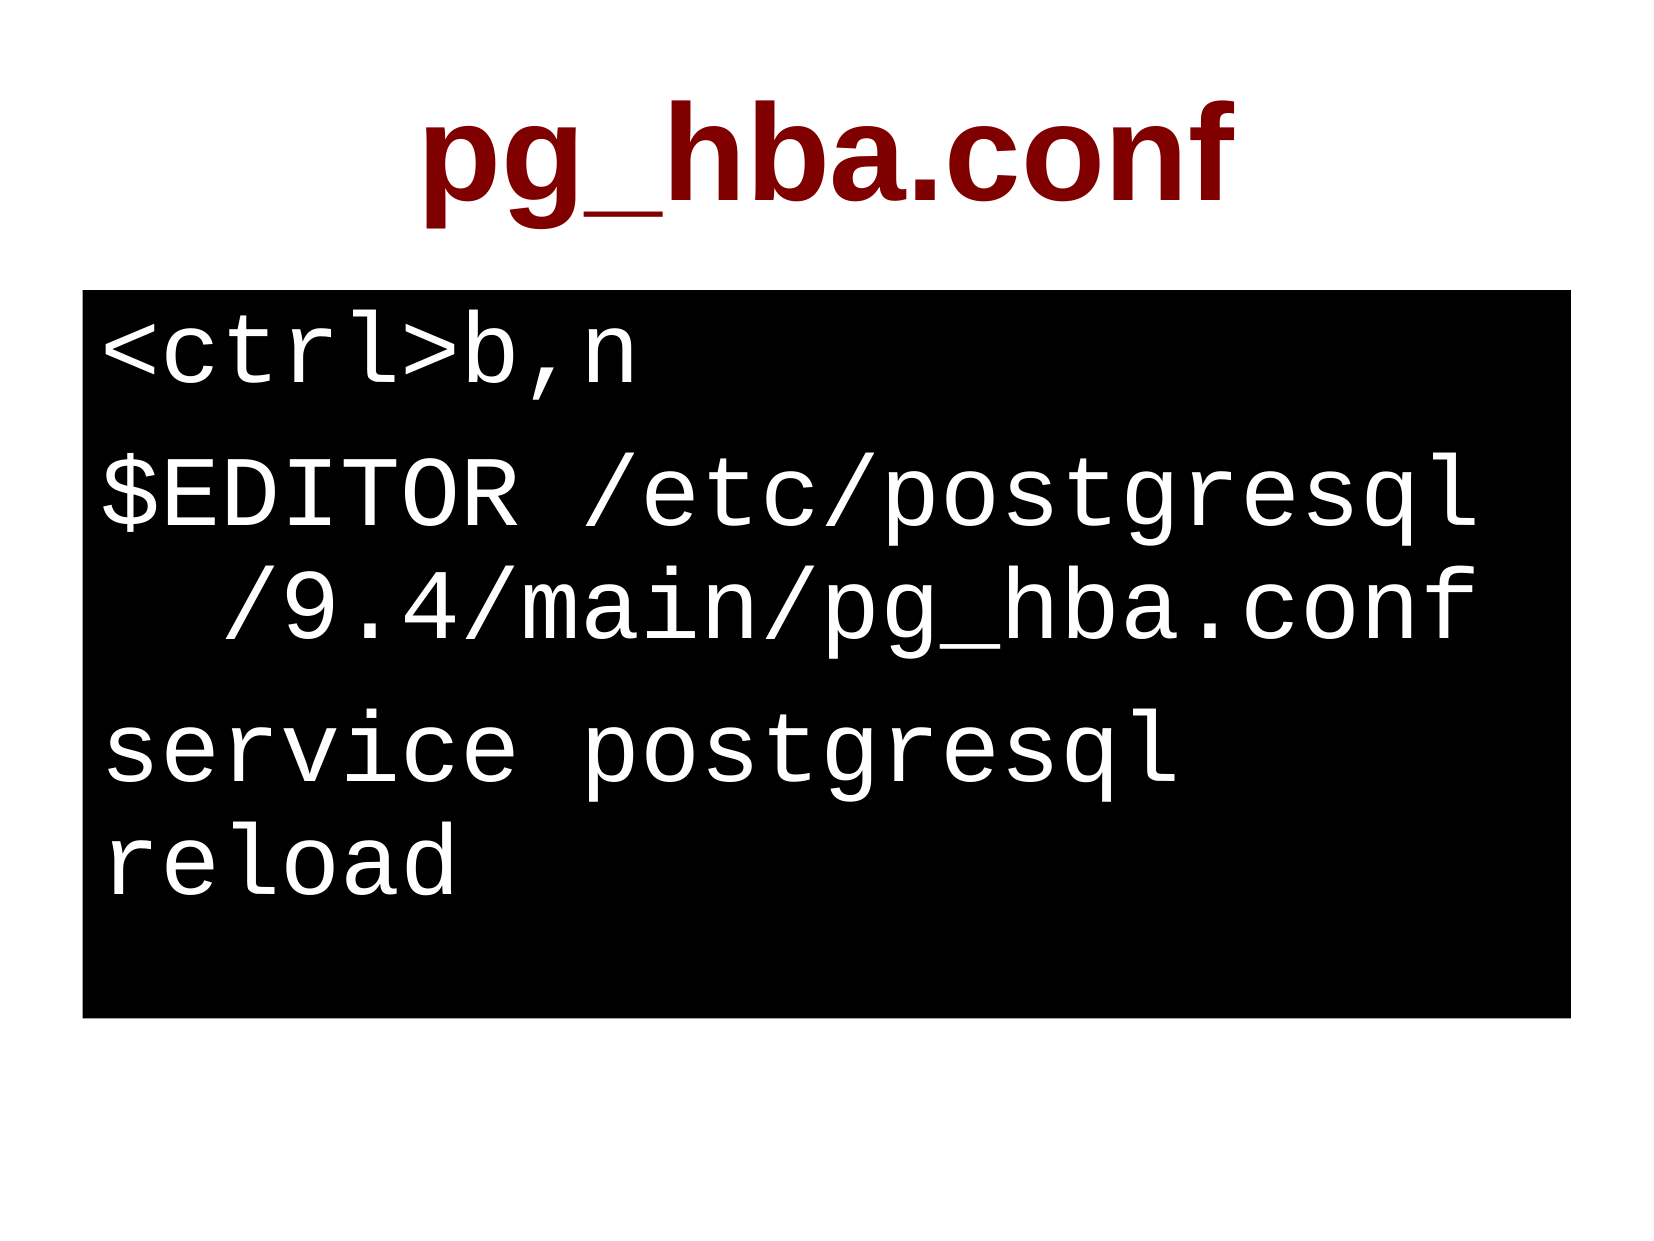

# pg_hba.conf
<ctrl>b,n
$EDITOR /etc/postgresql
 /9.4/main/pg_hba.conf
service postgresql reload